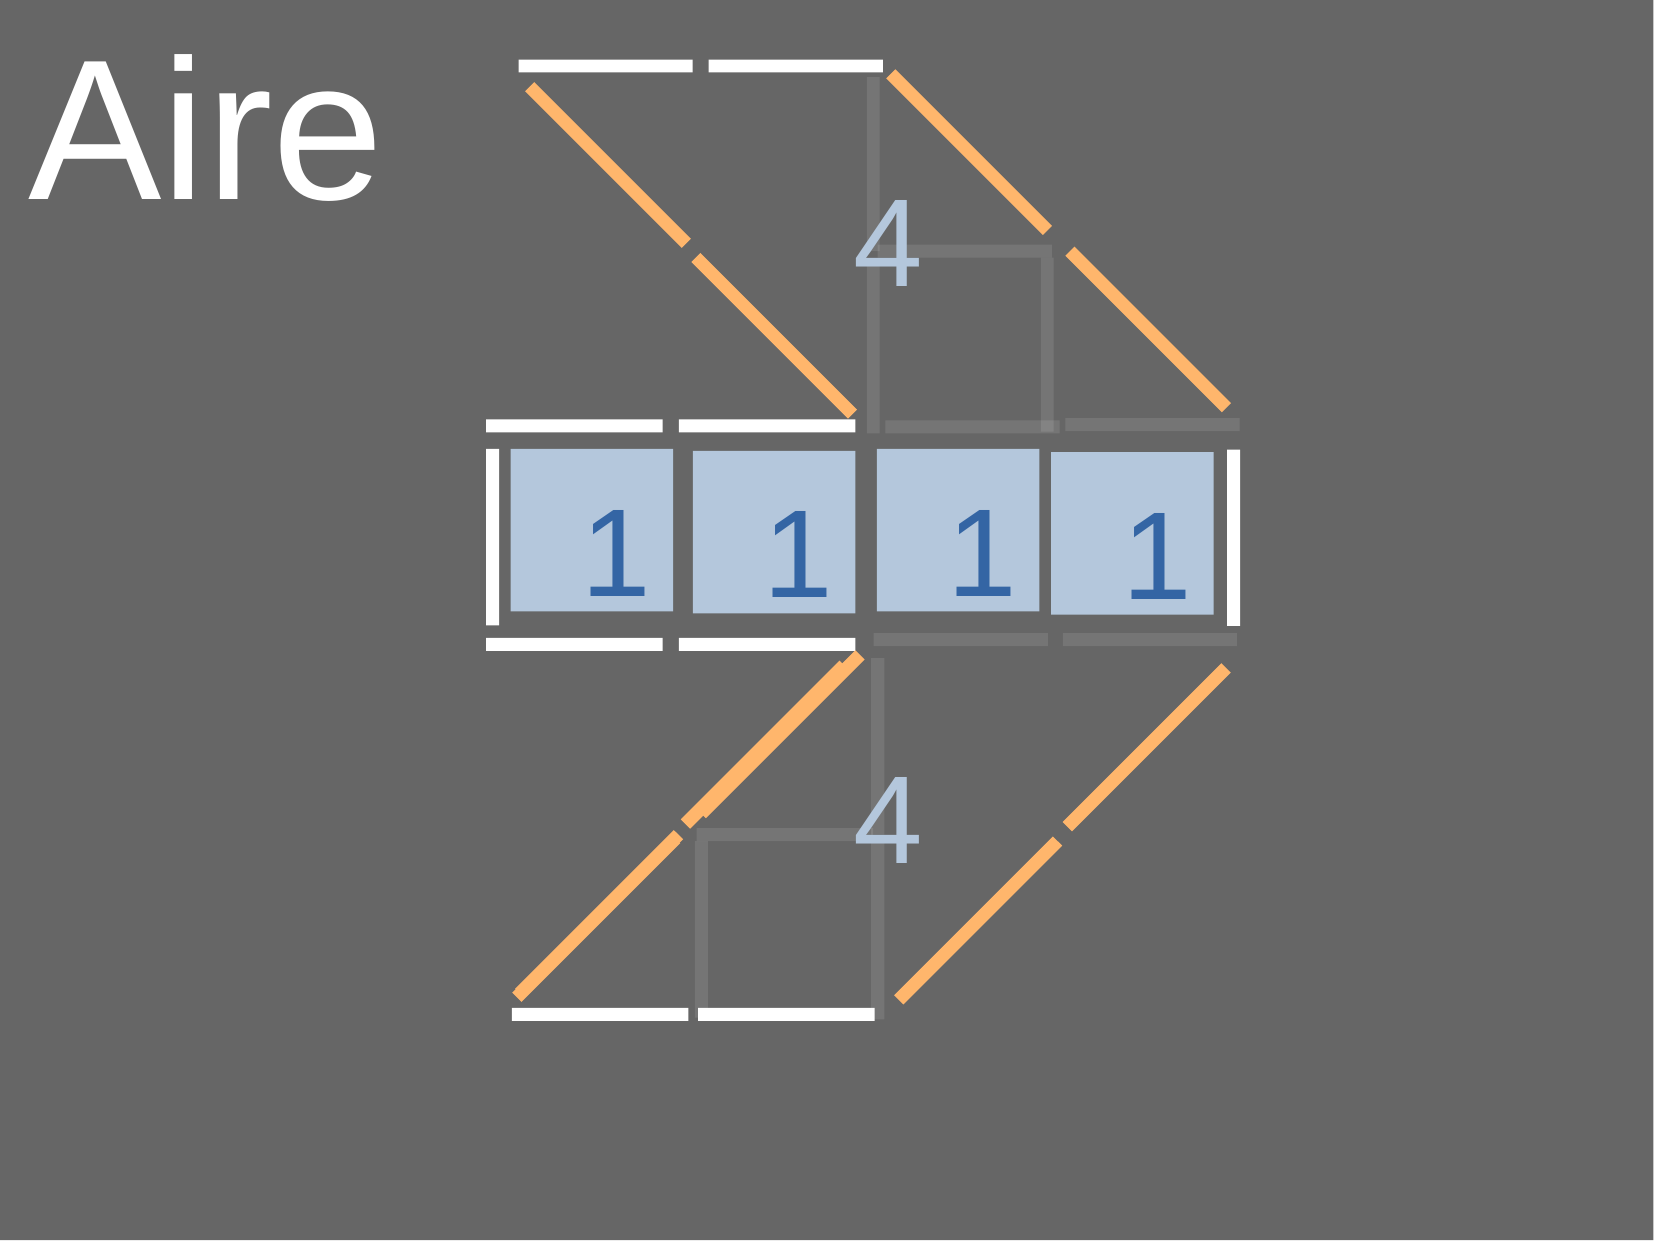

# Aire
4
1
1
1
1
4